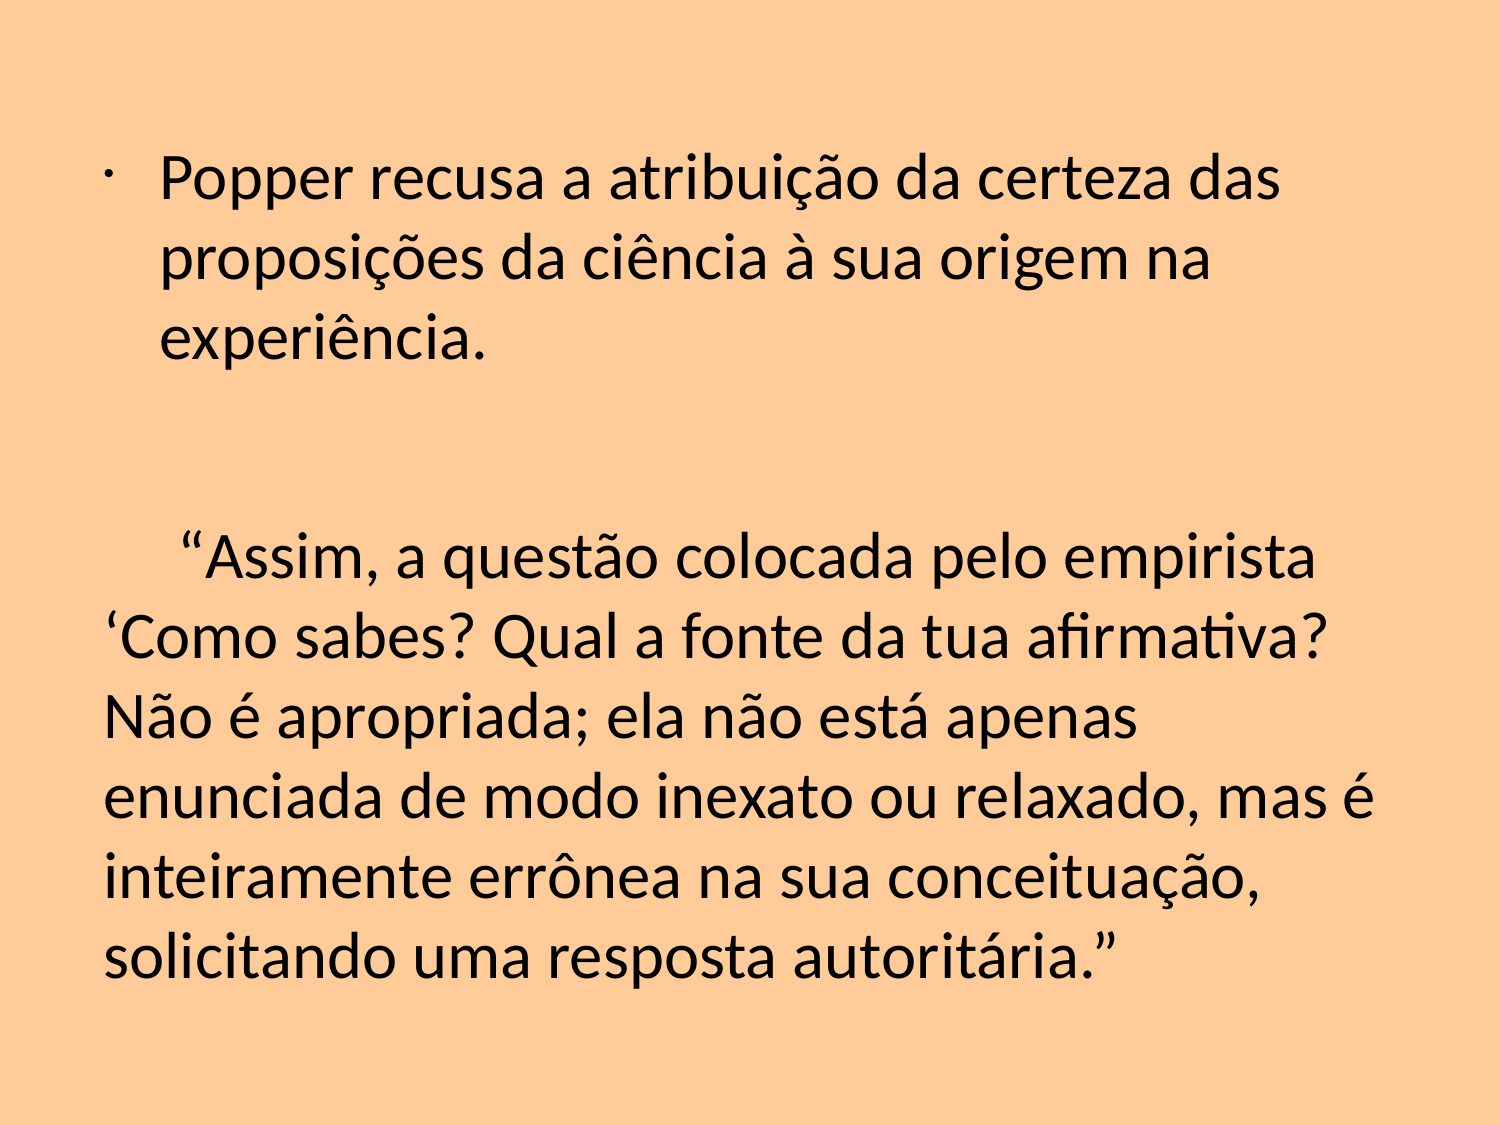

#
Popper recusa a atribuição da certeza das proposições da ciência à sua origem na experiência.
	“Assim, a questão colocada pelo empirista ‘Como sabes? Qual a fonte da tua afirmativa? Não é apropriada; ela não está apenas enunciada de modo inexato ou relaxado, mas é inteiramente errônea na sua conceituação, solicitando uma resposta autoritária.”